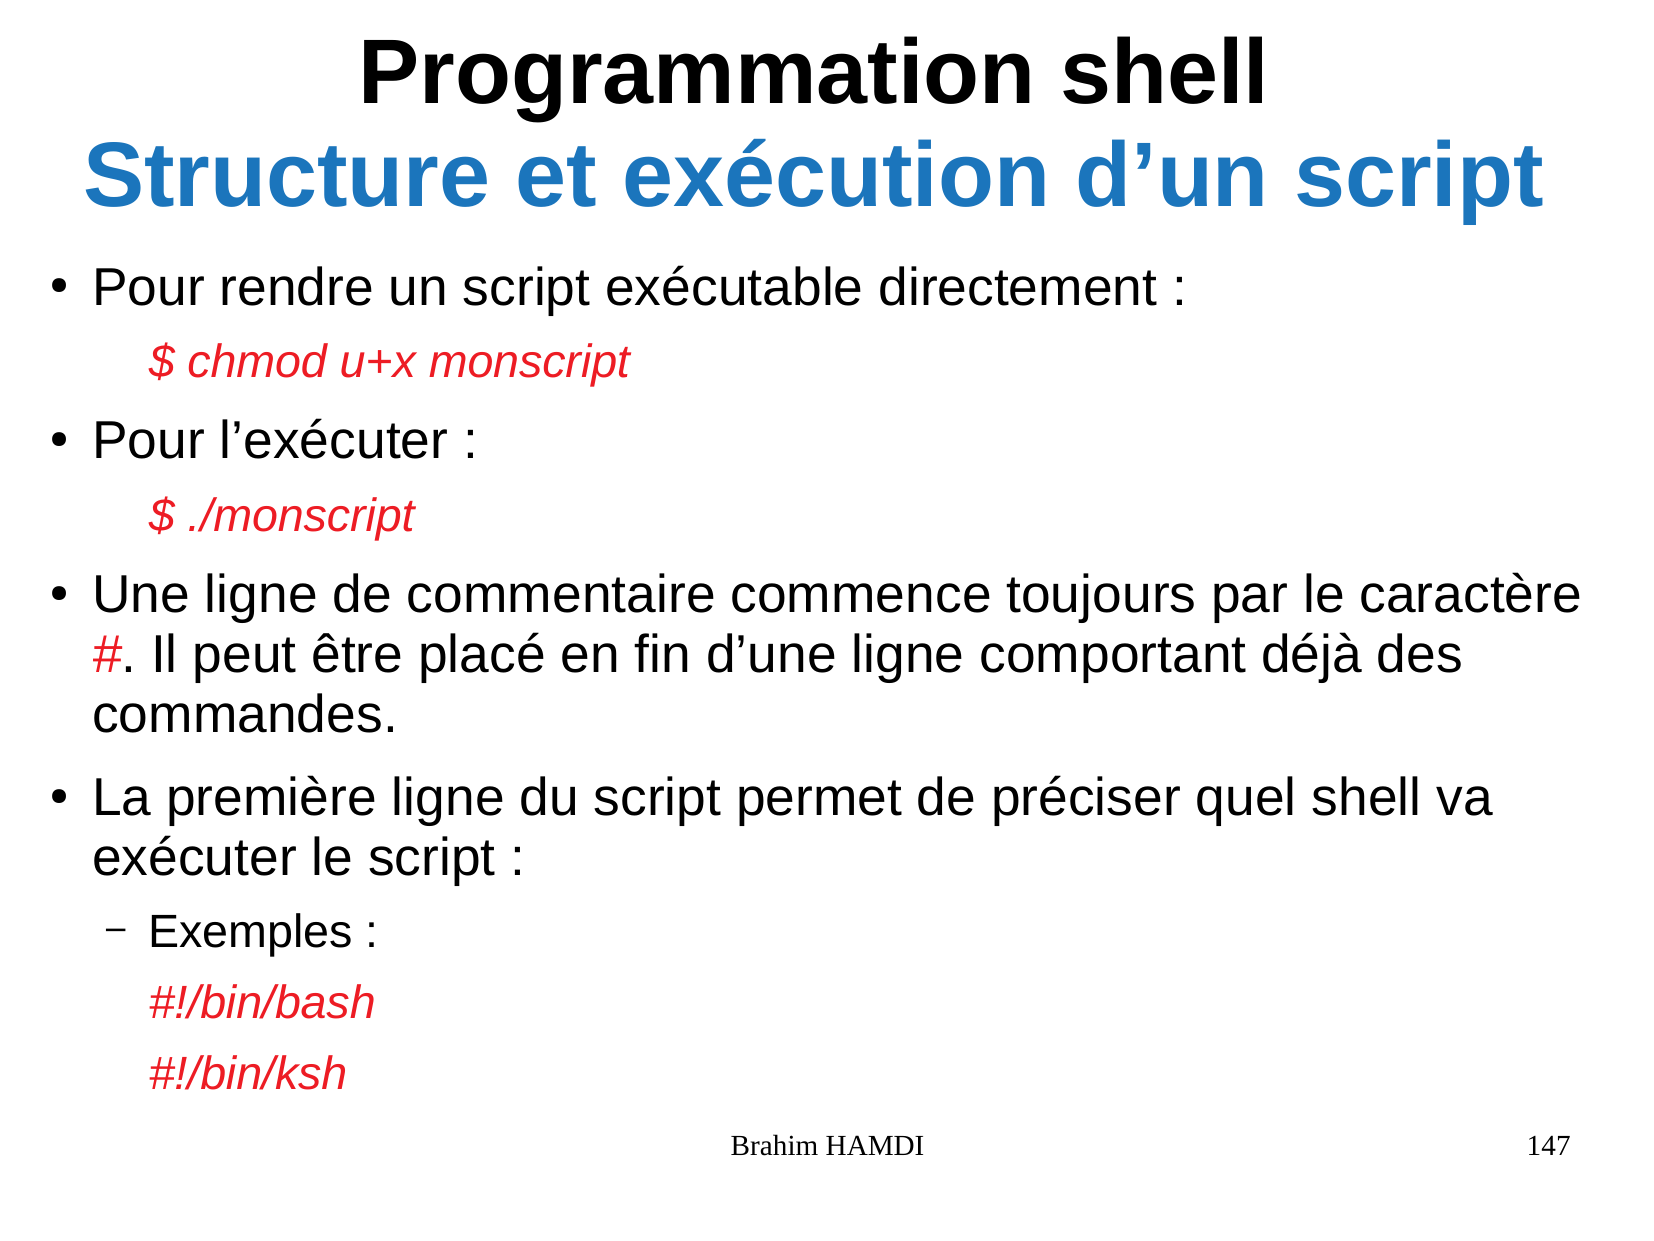

# Programmation shell Structure et exécution d’un script
Pour rendre un script exécutable directement :
$ chmod u+x monscript
Pour l’exécuter :
$ ./monscript
Une ligne de commentaire commence toujours par le caractère #. Il peut être placé en fin d’une ligne comportant déjà des commandes.
La première ligne du script permet de préciser quel shell va exécuter le script :
Exemples :
#!/bin/bash
#!/bin/ksh
Brahim HAMDI
147